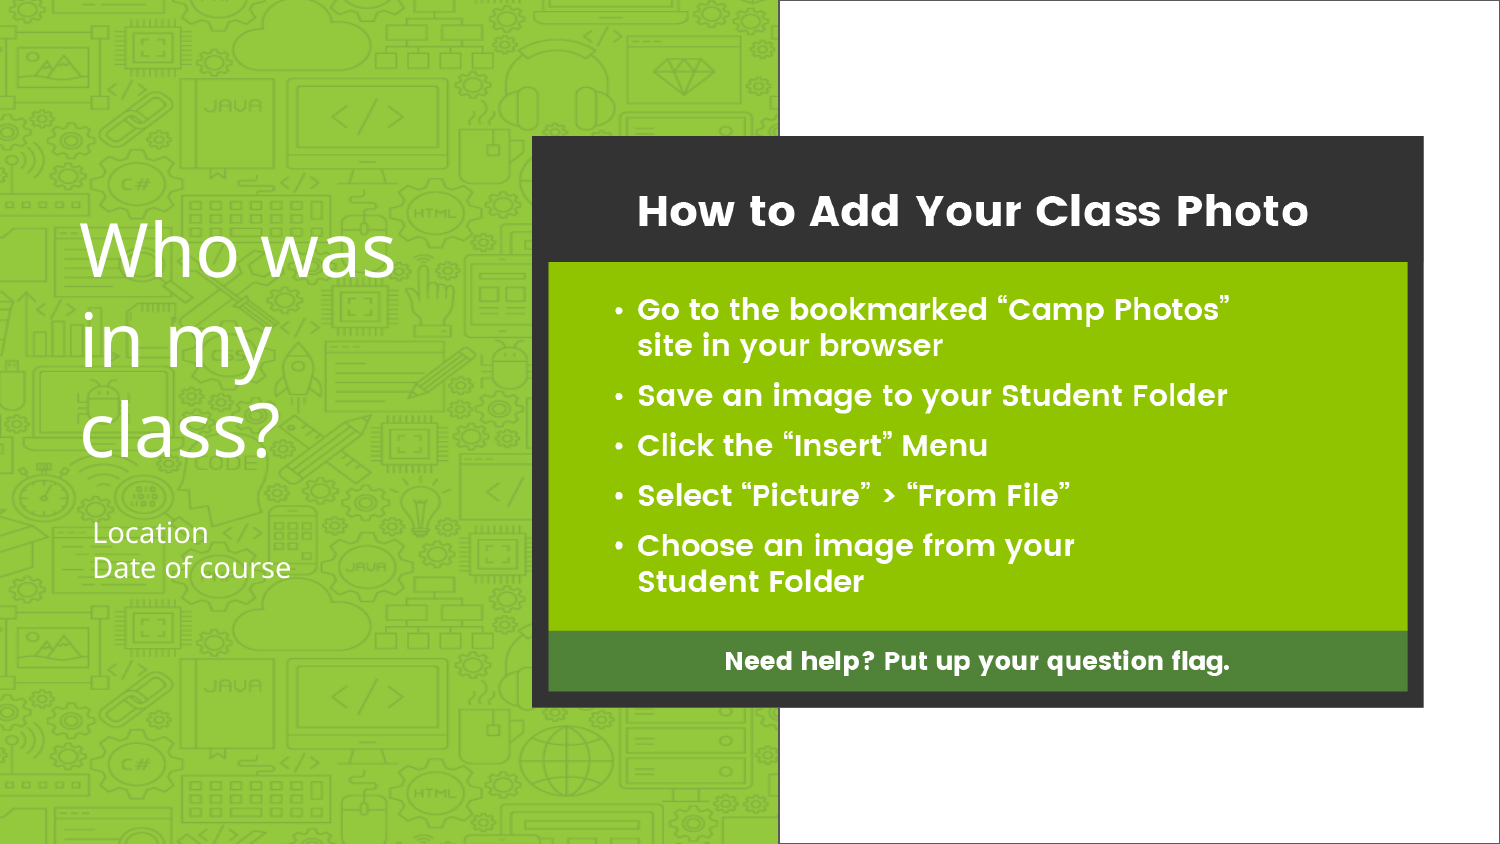

Who was
in my
class?
Location
Date of course